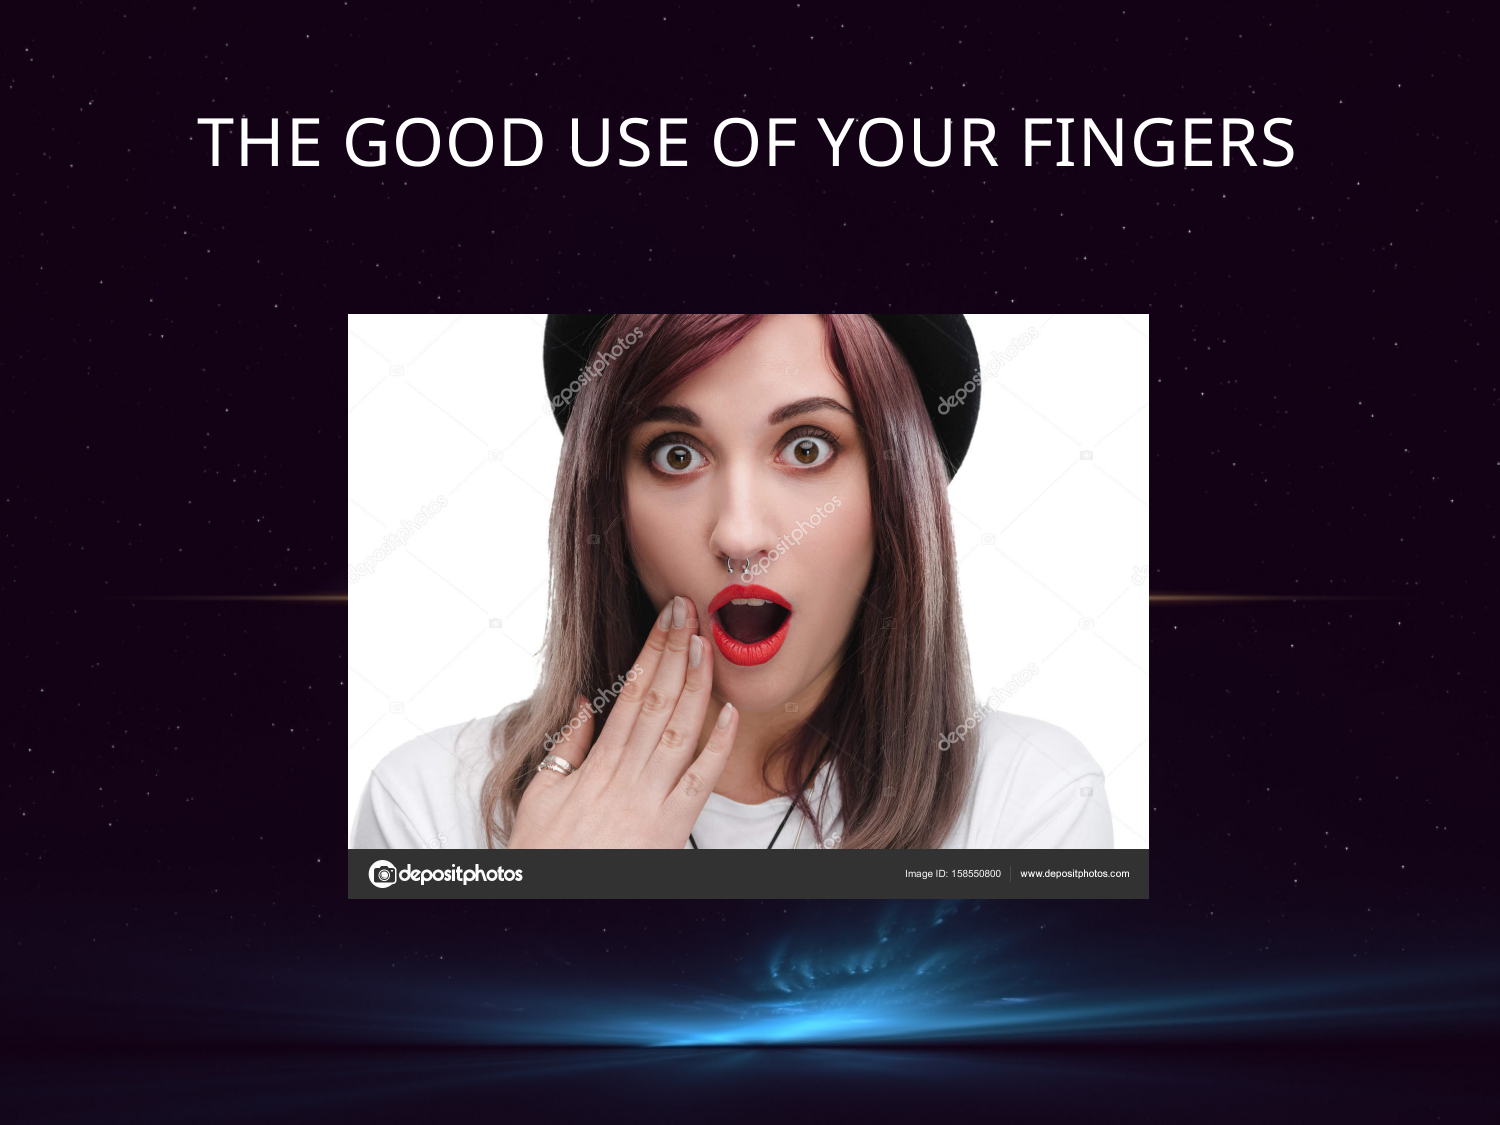

# The good use of your fingers